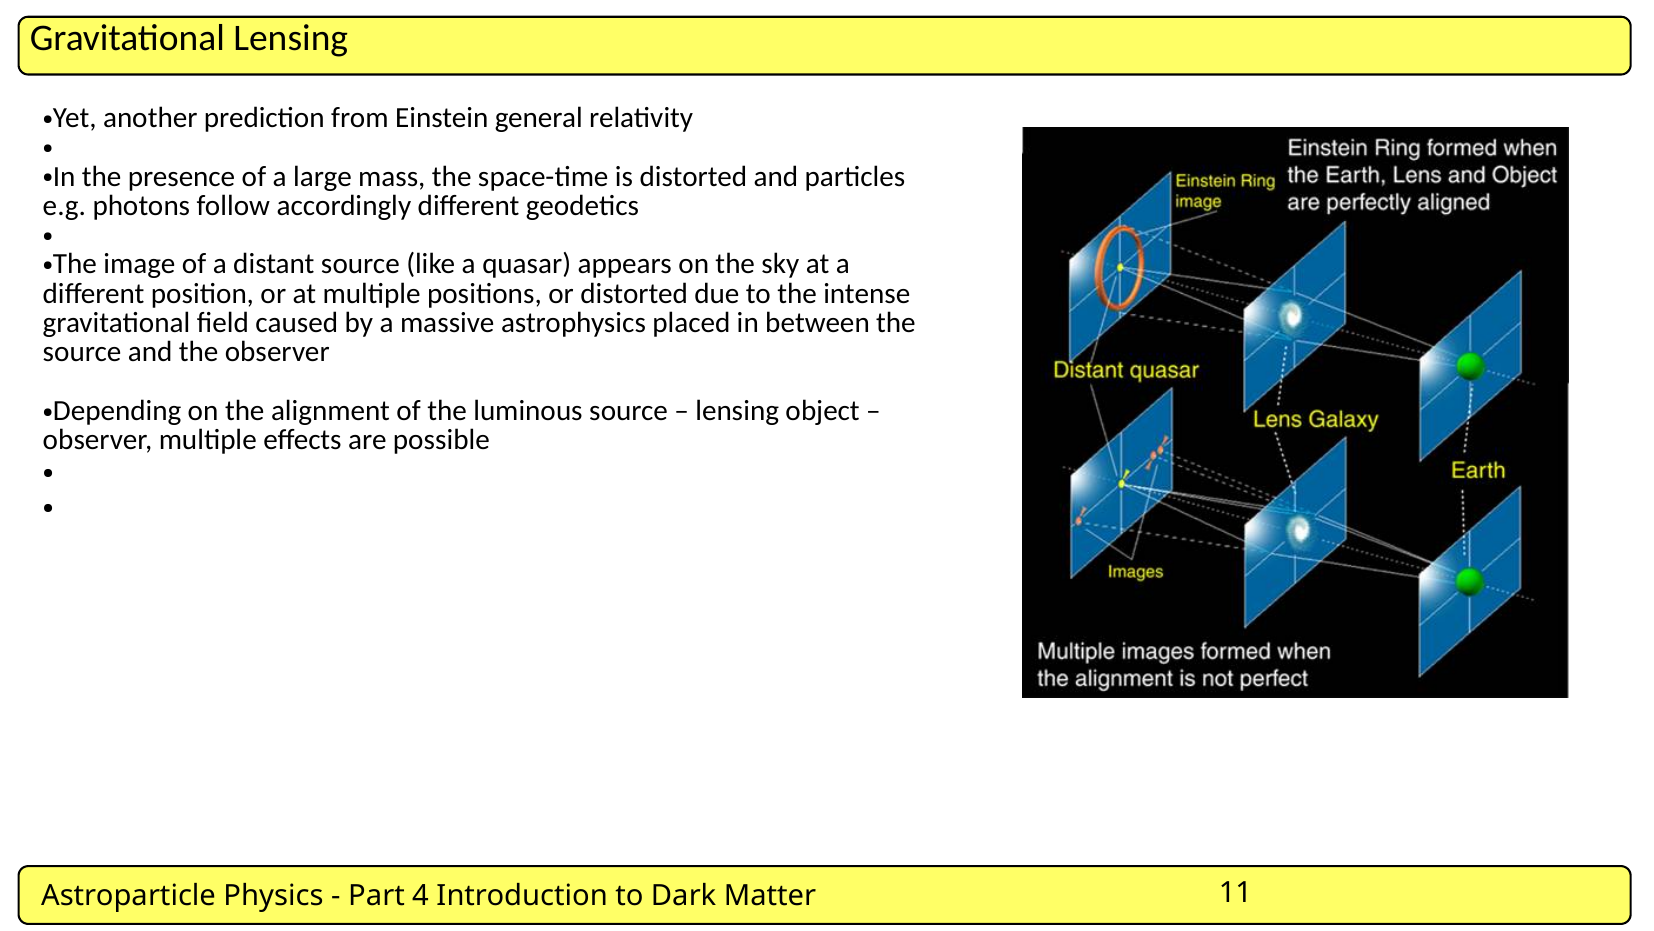

Gravitational Lensing
Yet, another prediction from Einstein general relativity
In the presence of a large mass, the space-time is distorted and particles e.g. photons follow accordingly different geodetics
The image of a distant source (like a quasar) appears on the sky at a different position, or at multiple positions, or distorted due to the intense gravitational field caused by a massive astrophysics placed in between the source and the observer
Depending on the alignment of the luminous source – lensing object – observer, multiple effects are possible
Astroparticle Physics - Part 4 Introduction to Dark Matter